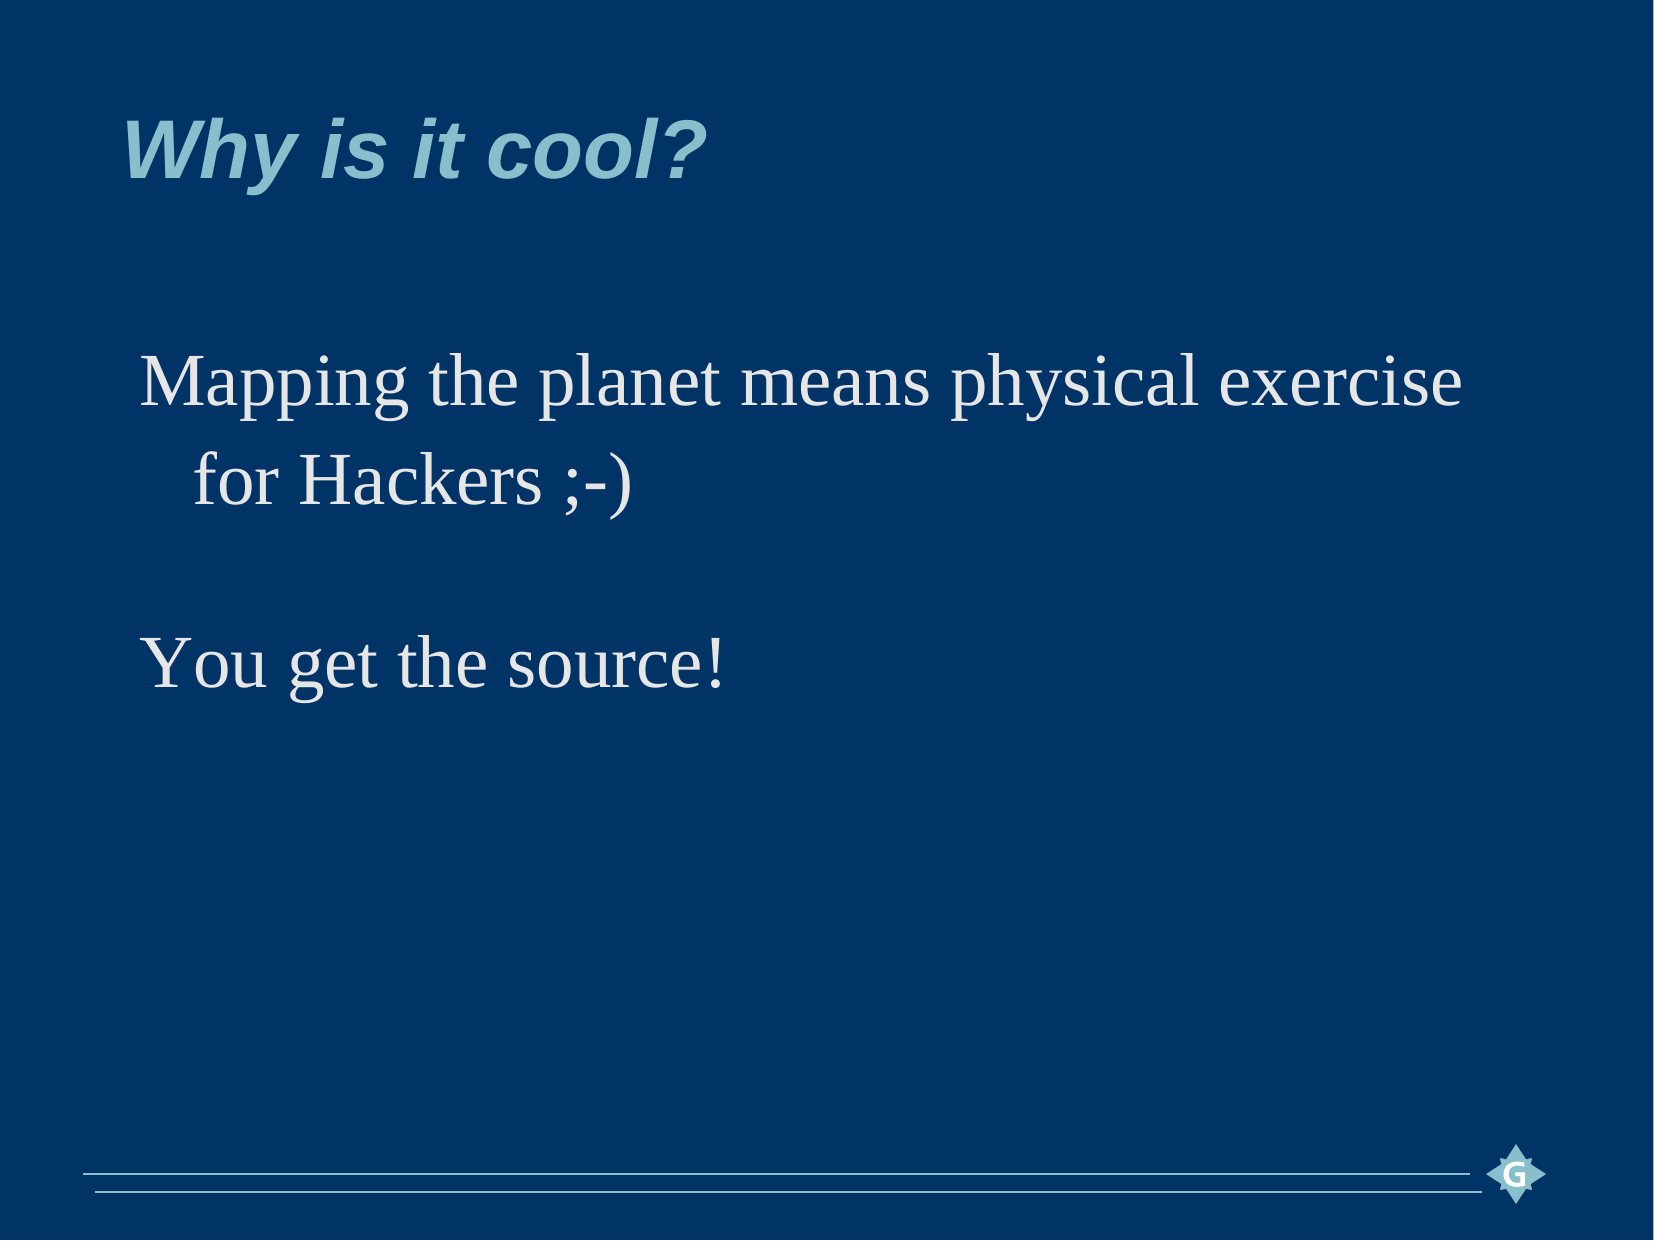

# Why is it cool?
Mapping the planet means physical exercise for Hackers ;-)
You get the source!